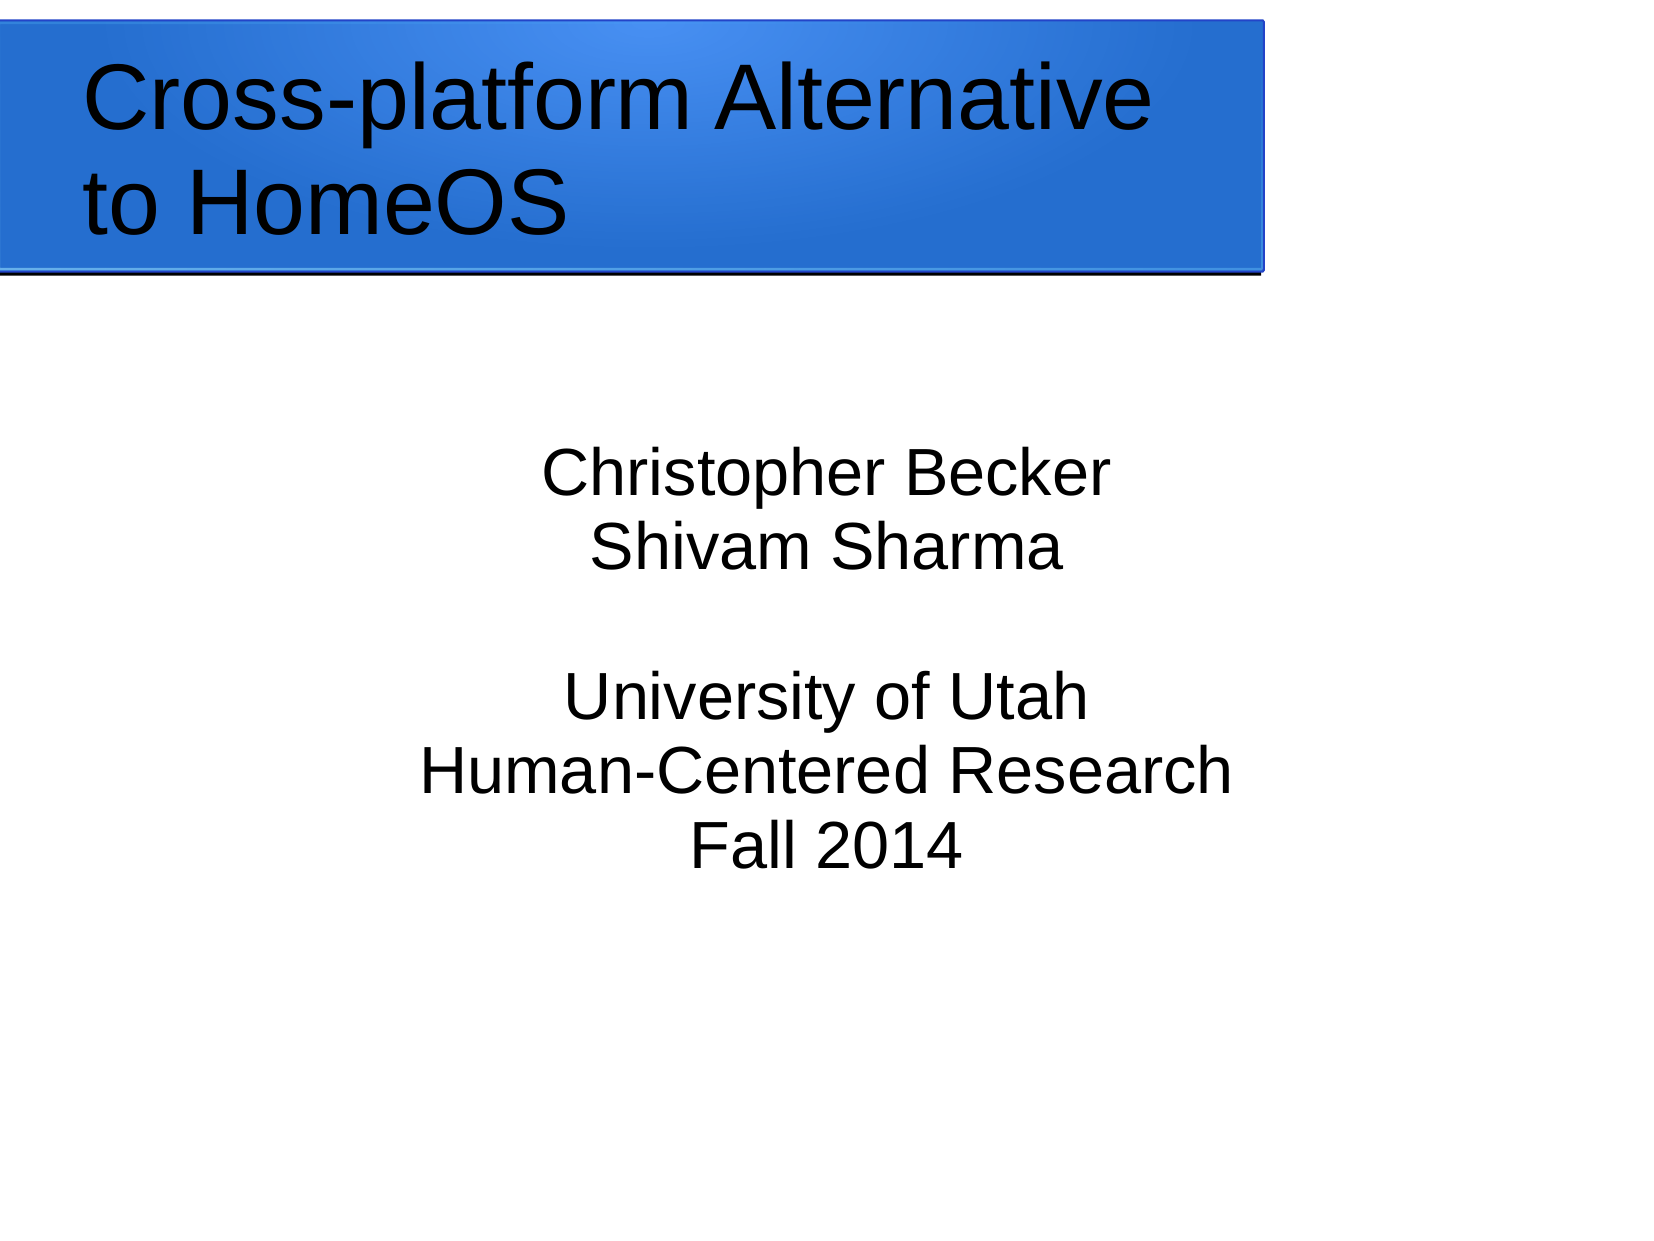

# Cross-platform Alternative to HomeOS
Christopher Becker
Shivam Sharma
University of Utah
Human-Centered Research
Fall 2014